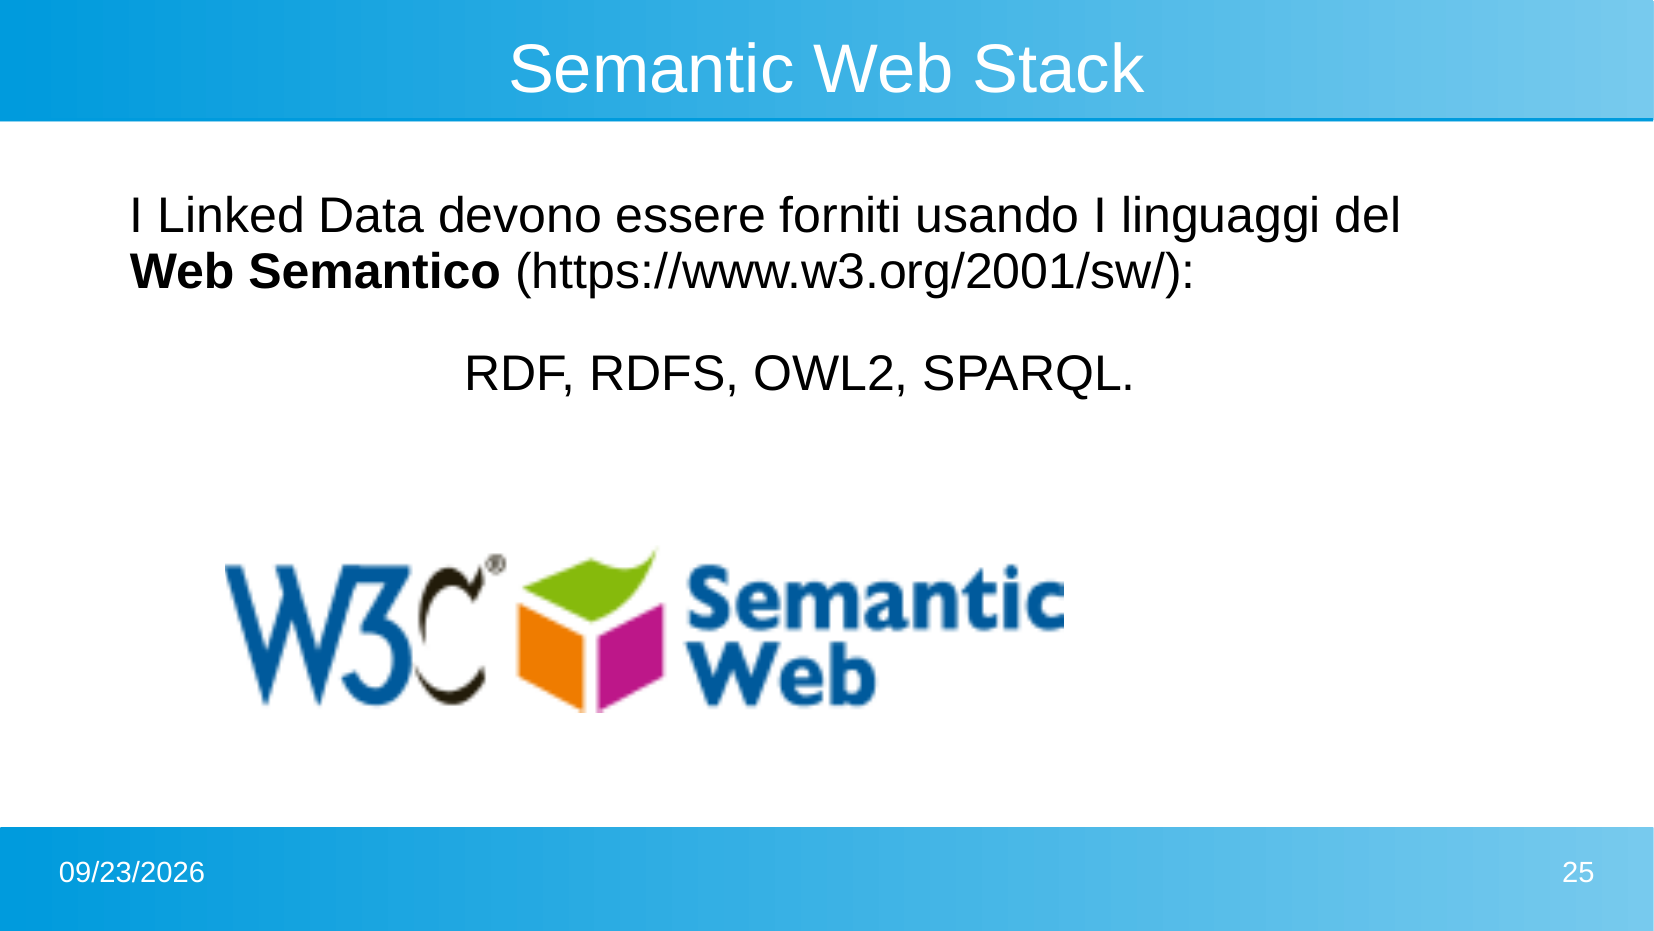

# Semantic Web Stack
I Linked Data devono essere forniti usando I linguaggi del Web Semantico (https://www.w3.org/2001/sw/):
RDF, RDFS, OWL2, SPARQL.
25